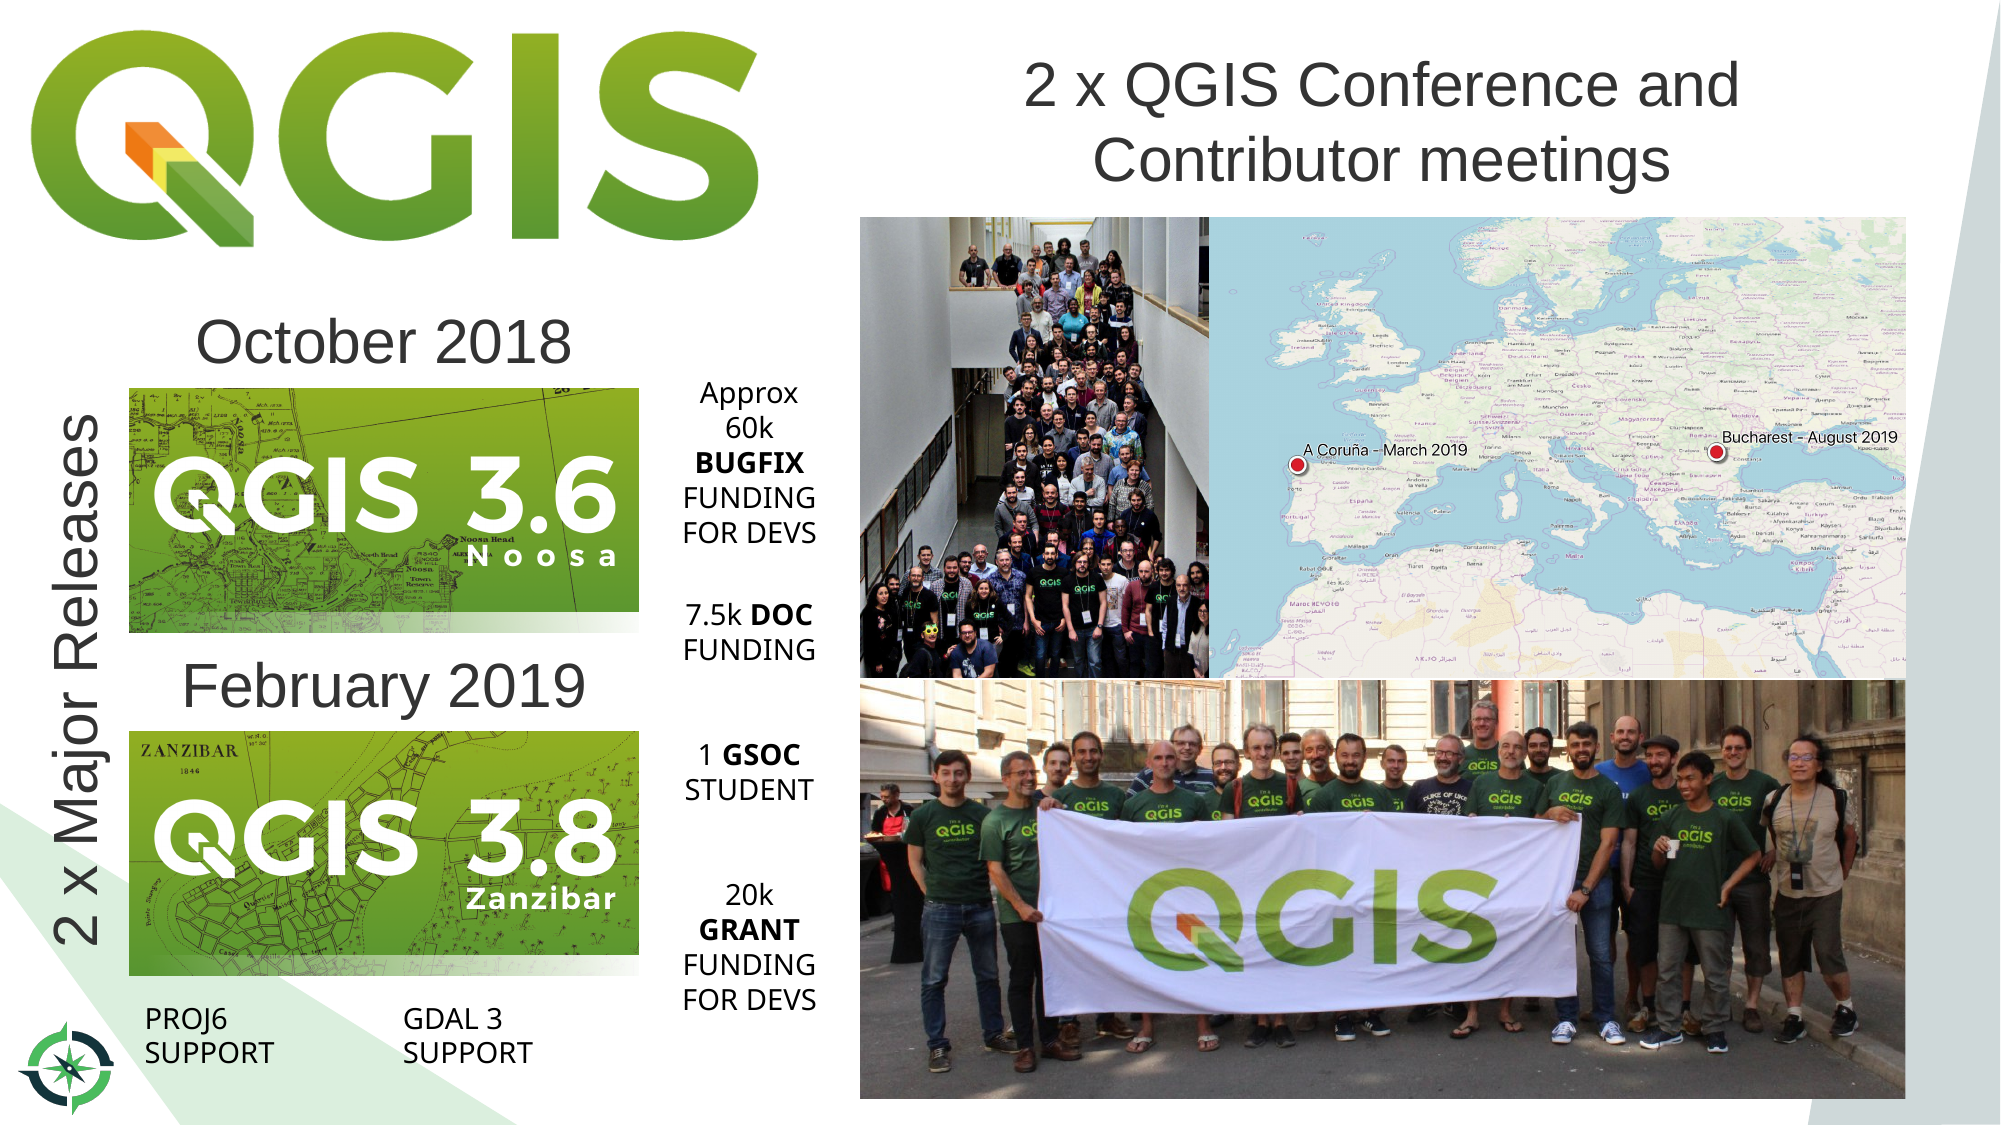

2 x QGIS Conference and Contributor meetings
October 2018
Approx 60k BUGFIX FUNDING FOR DEVS
7.5k DOC FUNDING
2 x Major Releases
February 2019
1 GSOC STUDENT
20k GRANT FUNDING FOR DEVS
PROJ6 SUPPORT
GDAL 3 SUPPORT